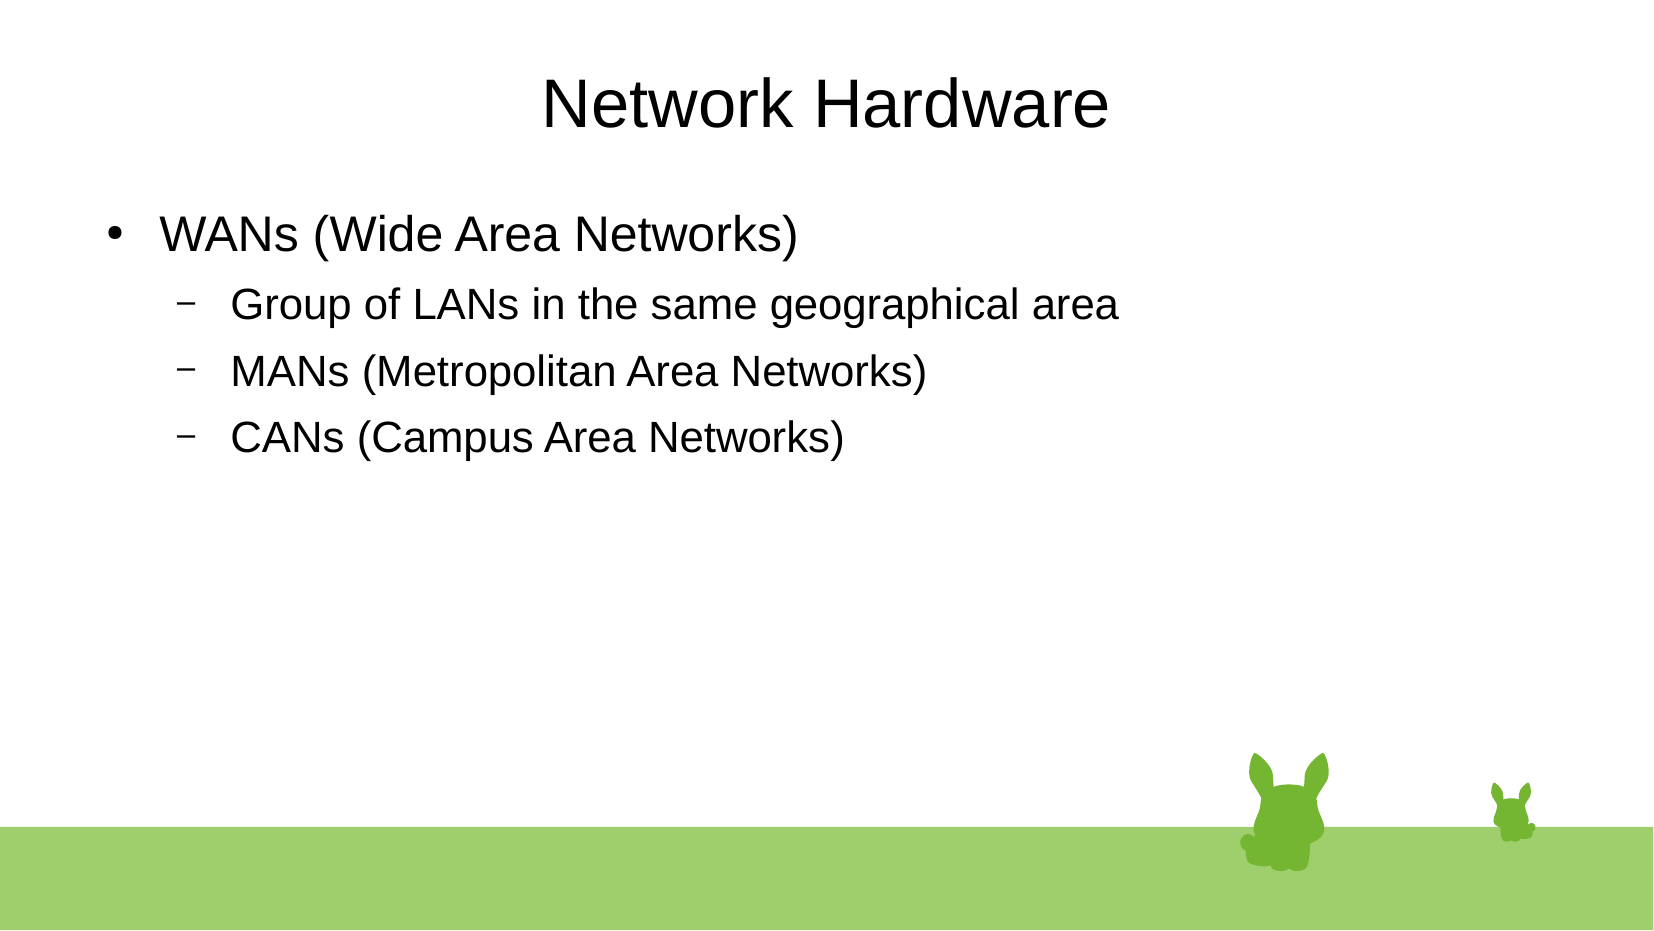

# Network Hardware
WANs (Wide Area Networks)
Group of LANs in the same geographical area
MANs (Metropolitan Area Networks)
CANs (Campus Area Networks)